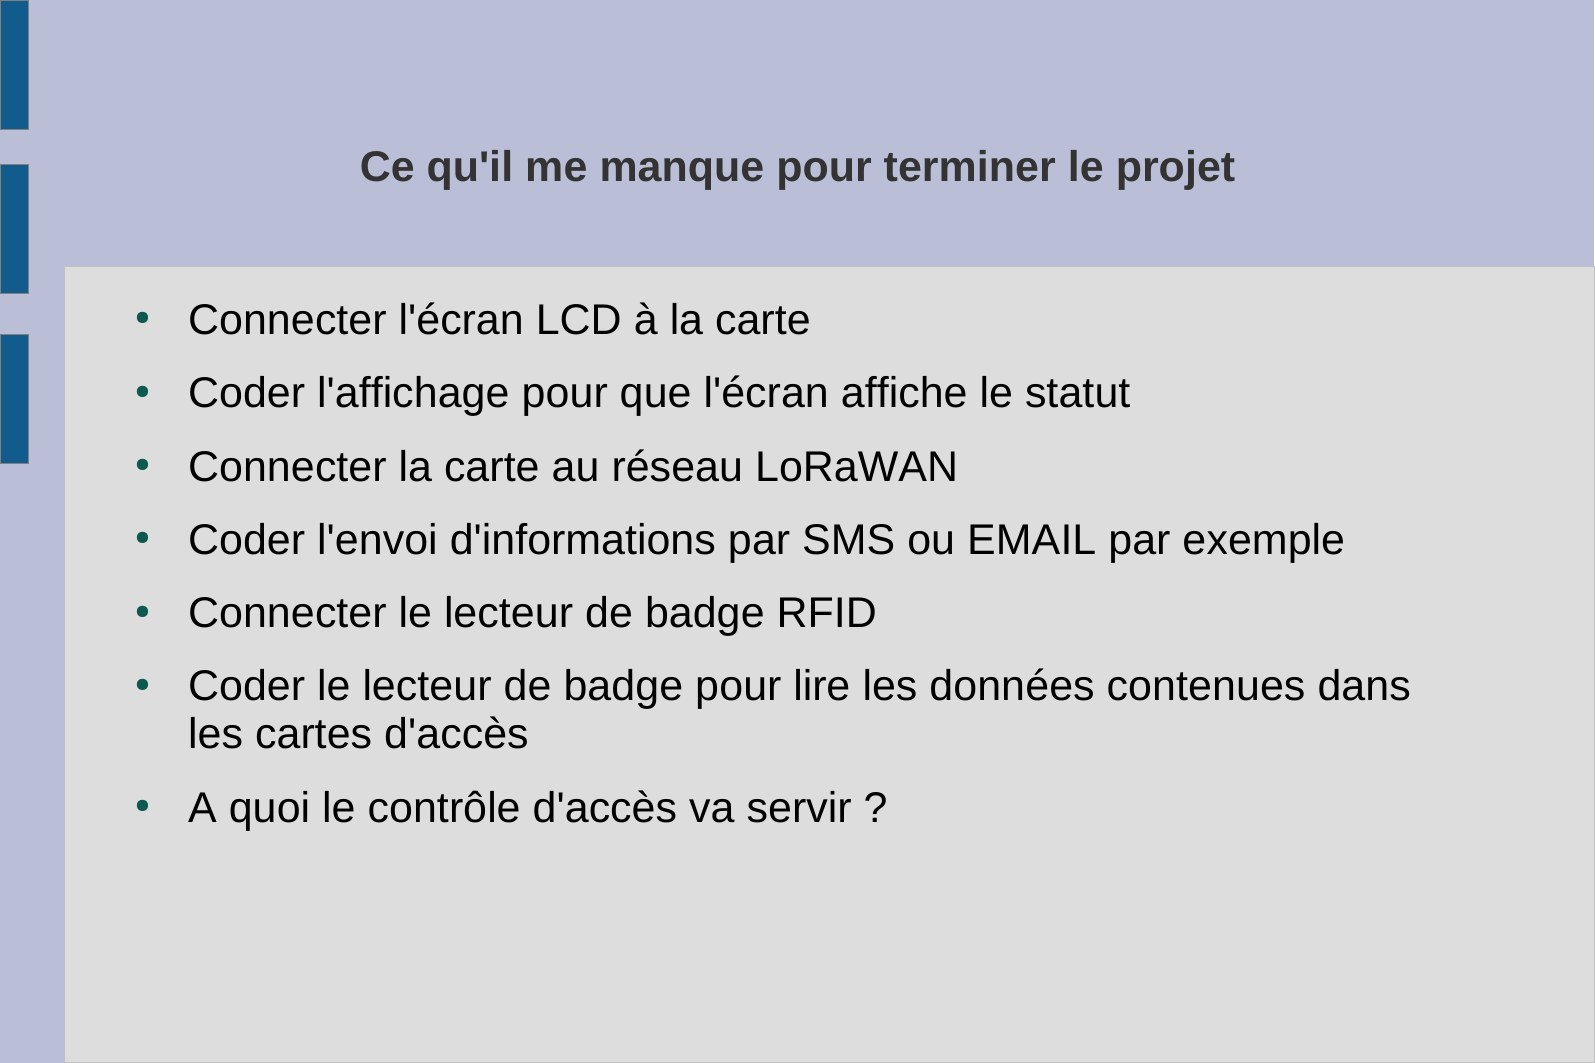

# Ce qu'il me manque pour terminer le projet
Connecter l'écran LCD à la carte
Coder l'affichage pour que l'écran affiche le statut
Connecter la carte au réseau LoRaWAN
Coder l'envoi d'informations par SMS ou EMAIL par exemple
Connecter le lecteur de badge RFID
Coder le lecteur de badge pour lire les données contenues dans les cartes d'accès
A quoi le contrôle d'accès va servir ?